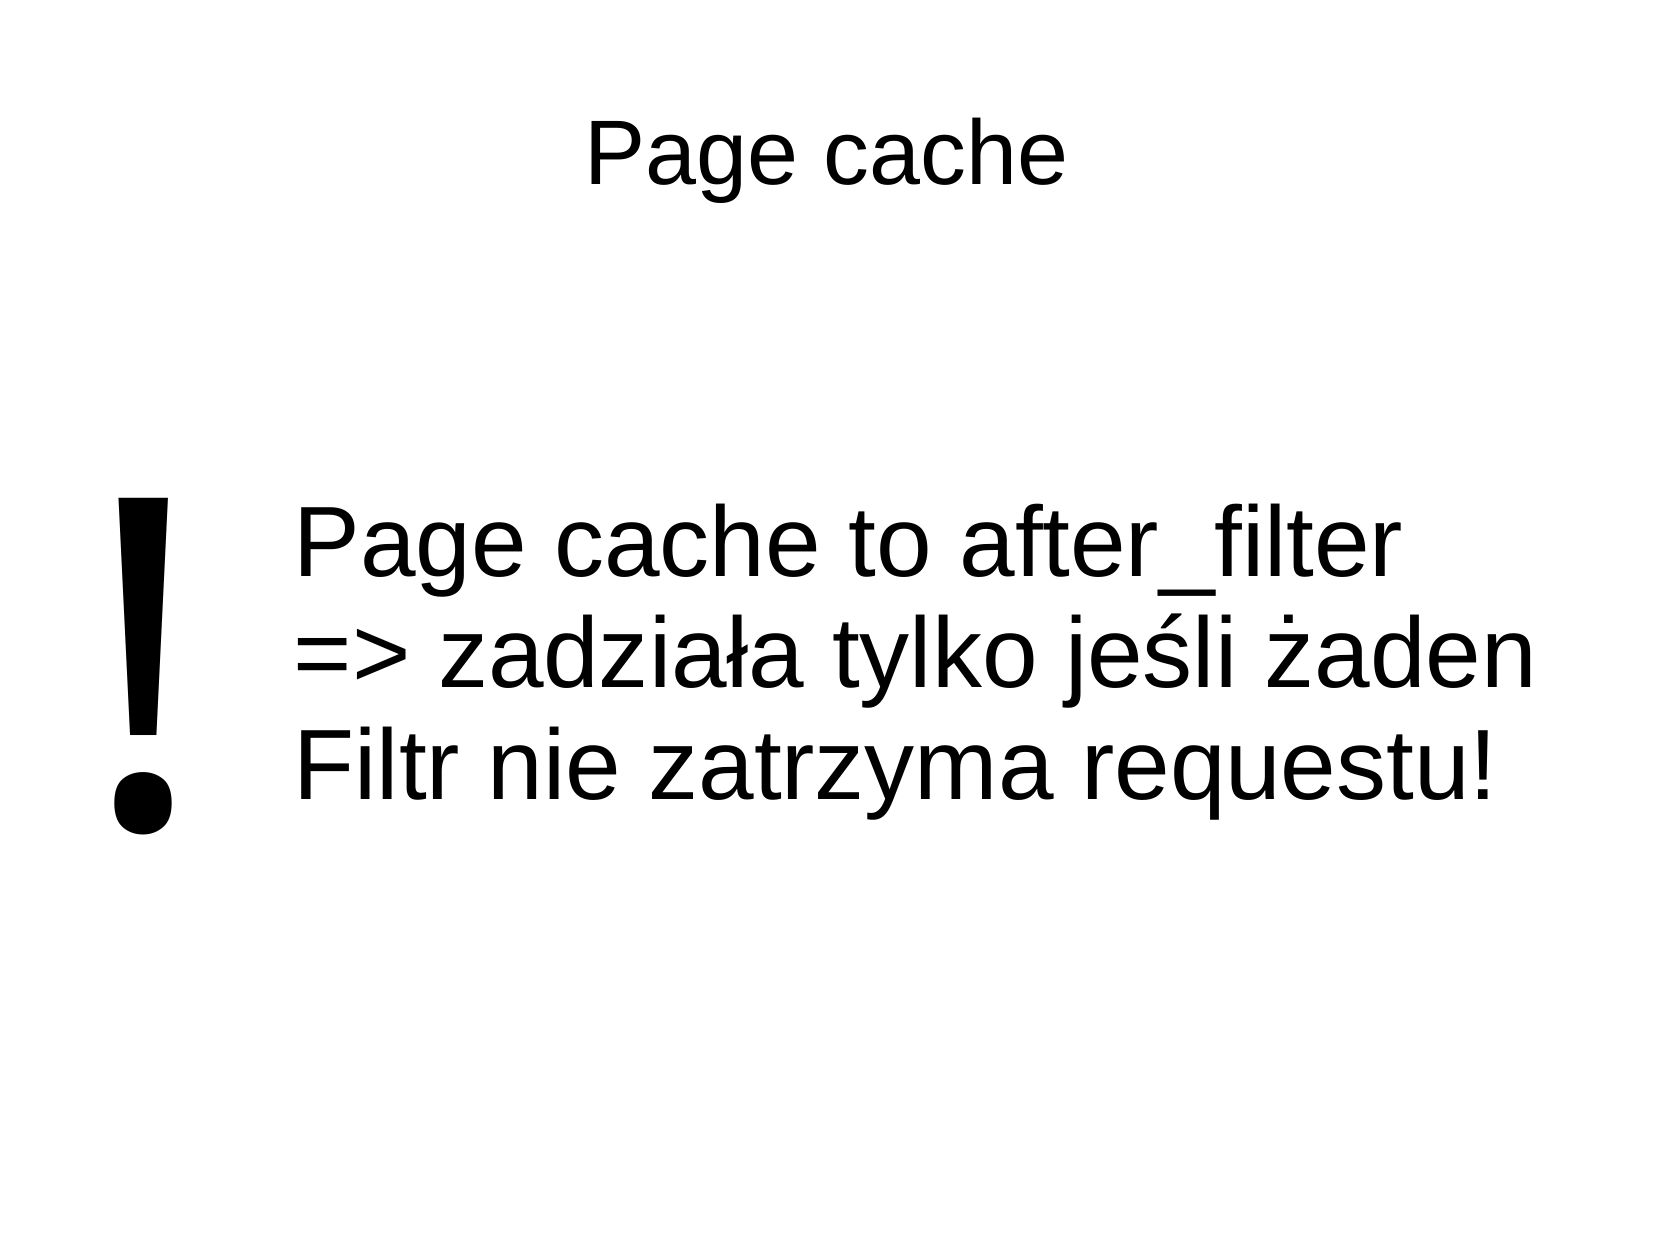

# Page cache
!
Page cache to after_filter
=> zadziała tylko jeśli żaden
Filtr nie zatrzyma requestu!